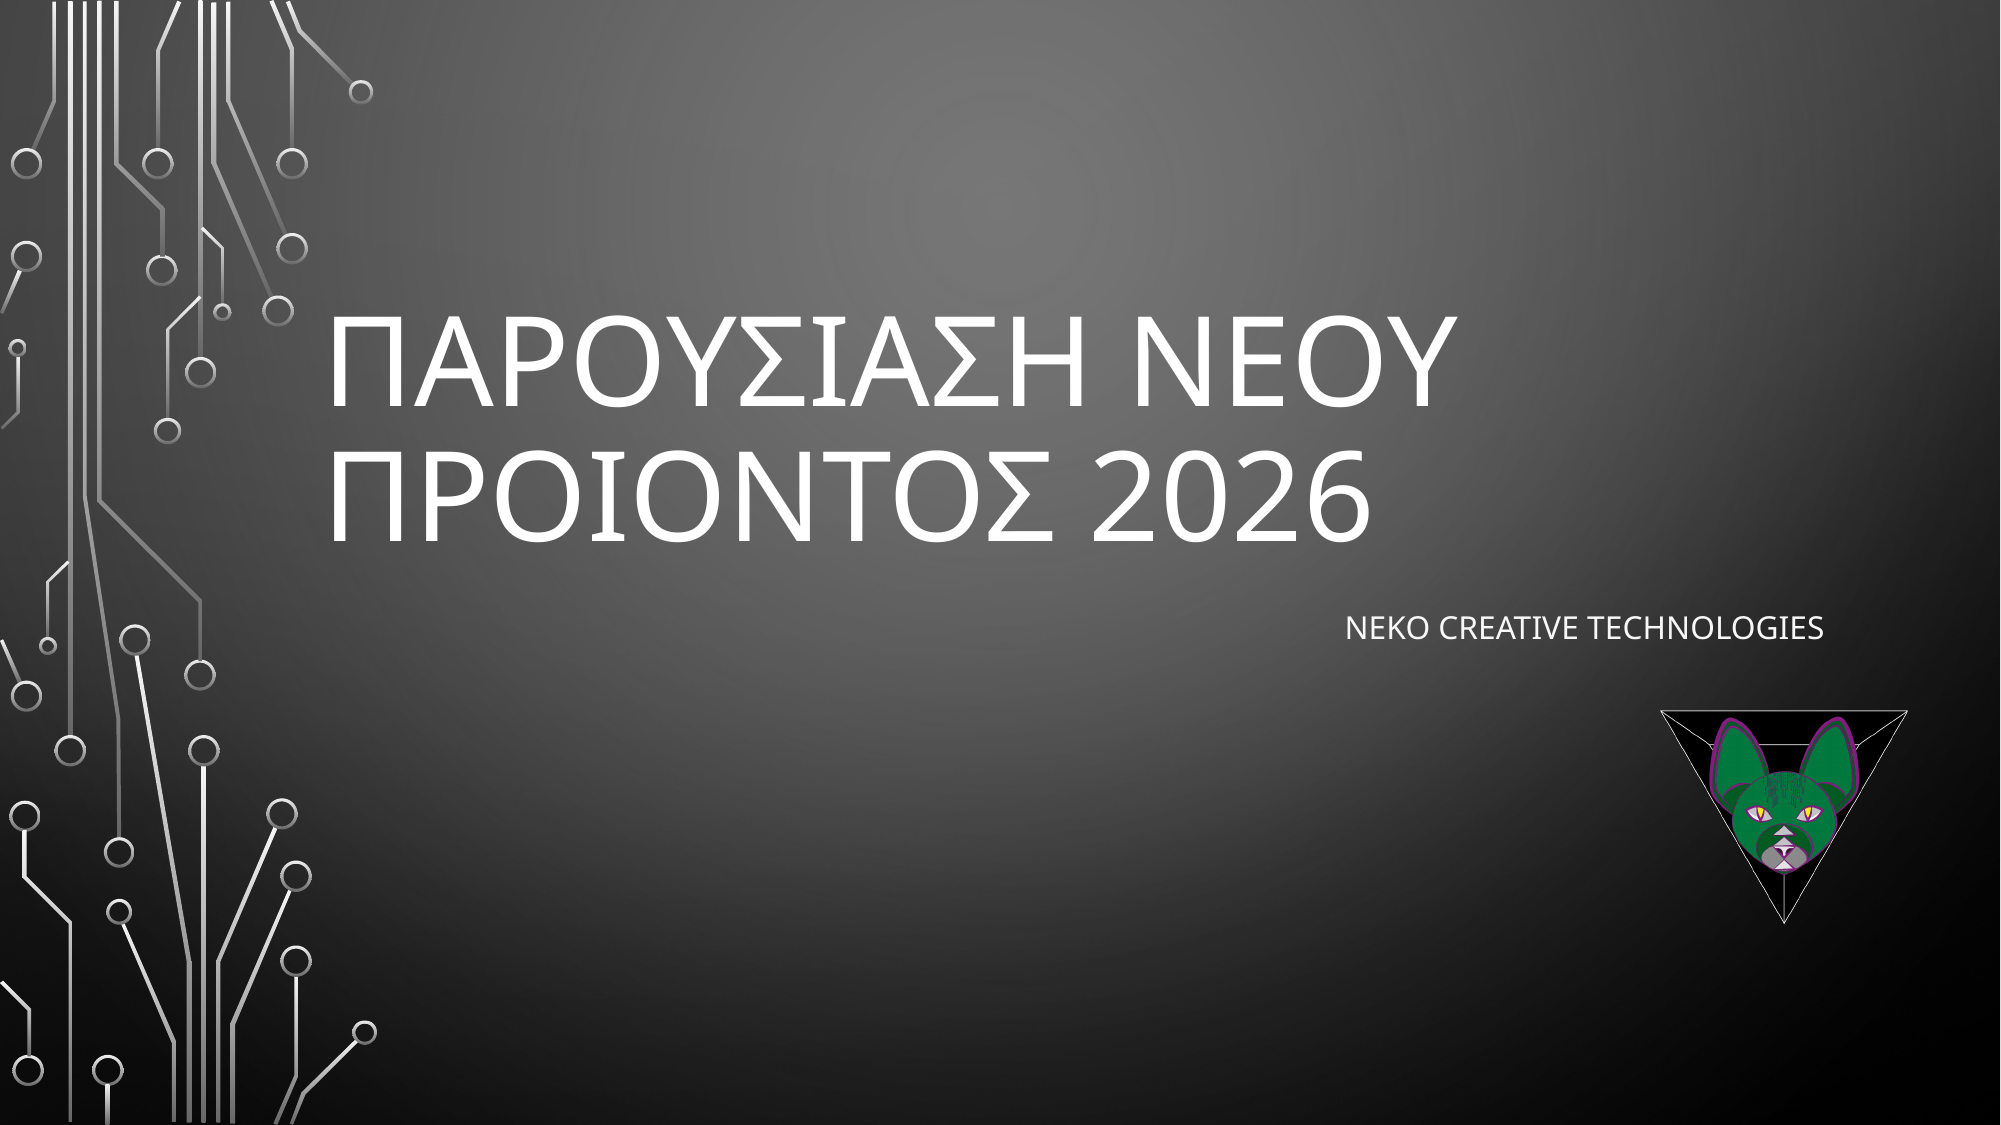

# Παρουσιαση νεου προιοντοσ 2026
Neko creative technologies